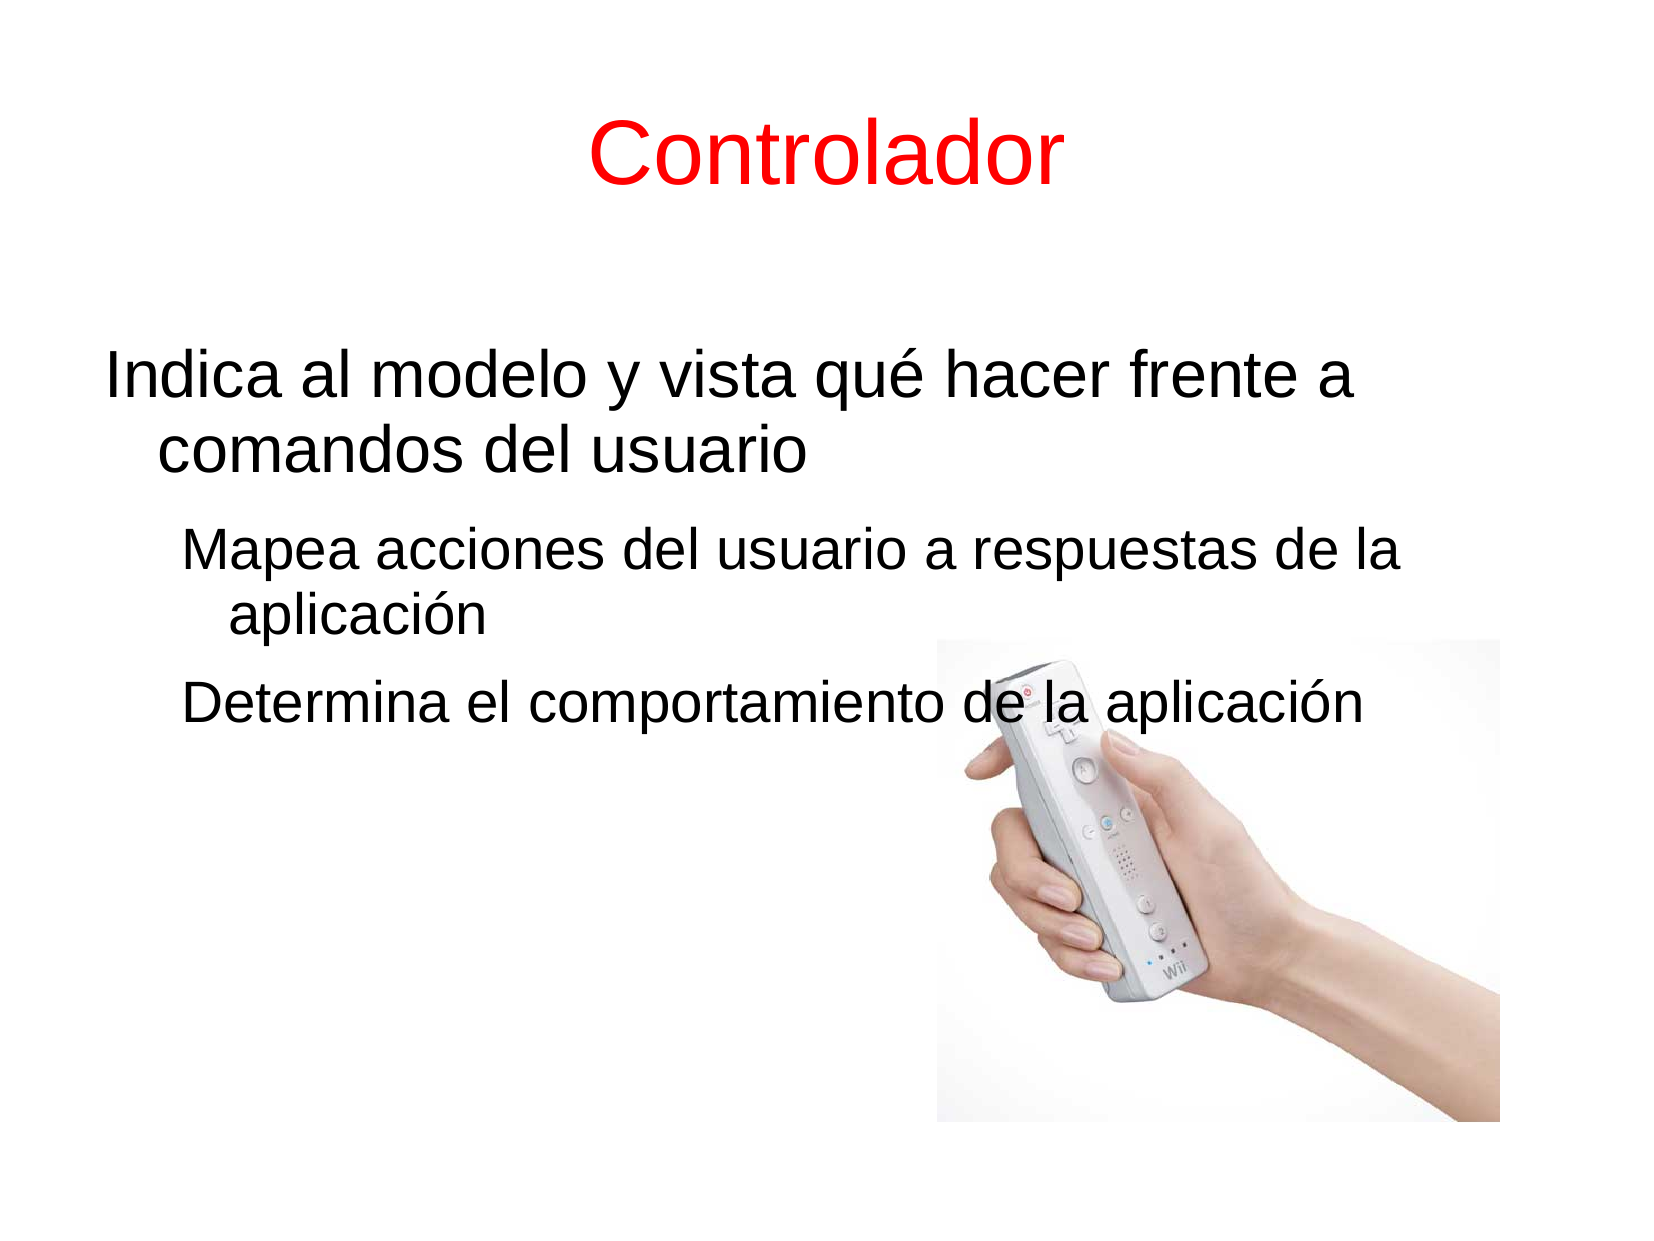

# Controlador
Indica al modelo y vista qué hacer frente a comandos del usuario
Mapea acciones del usuario a respuestas de la aplicación
Determina el comportamiento de la aplicación